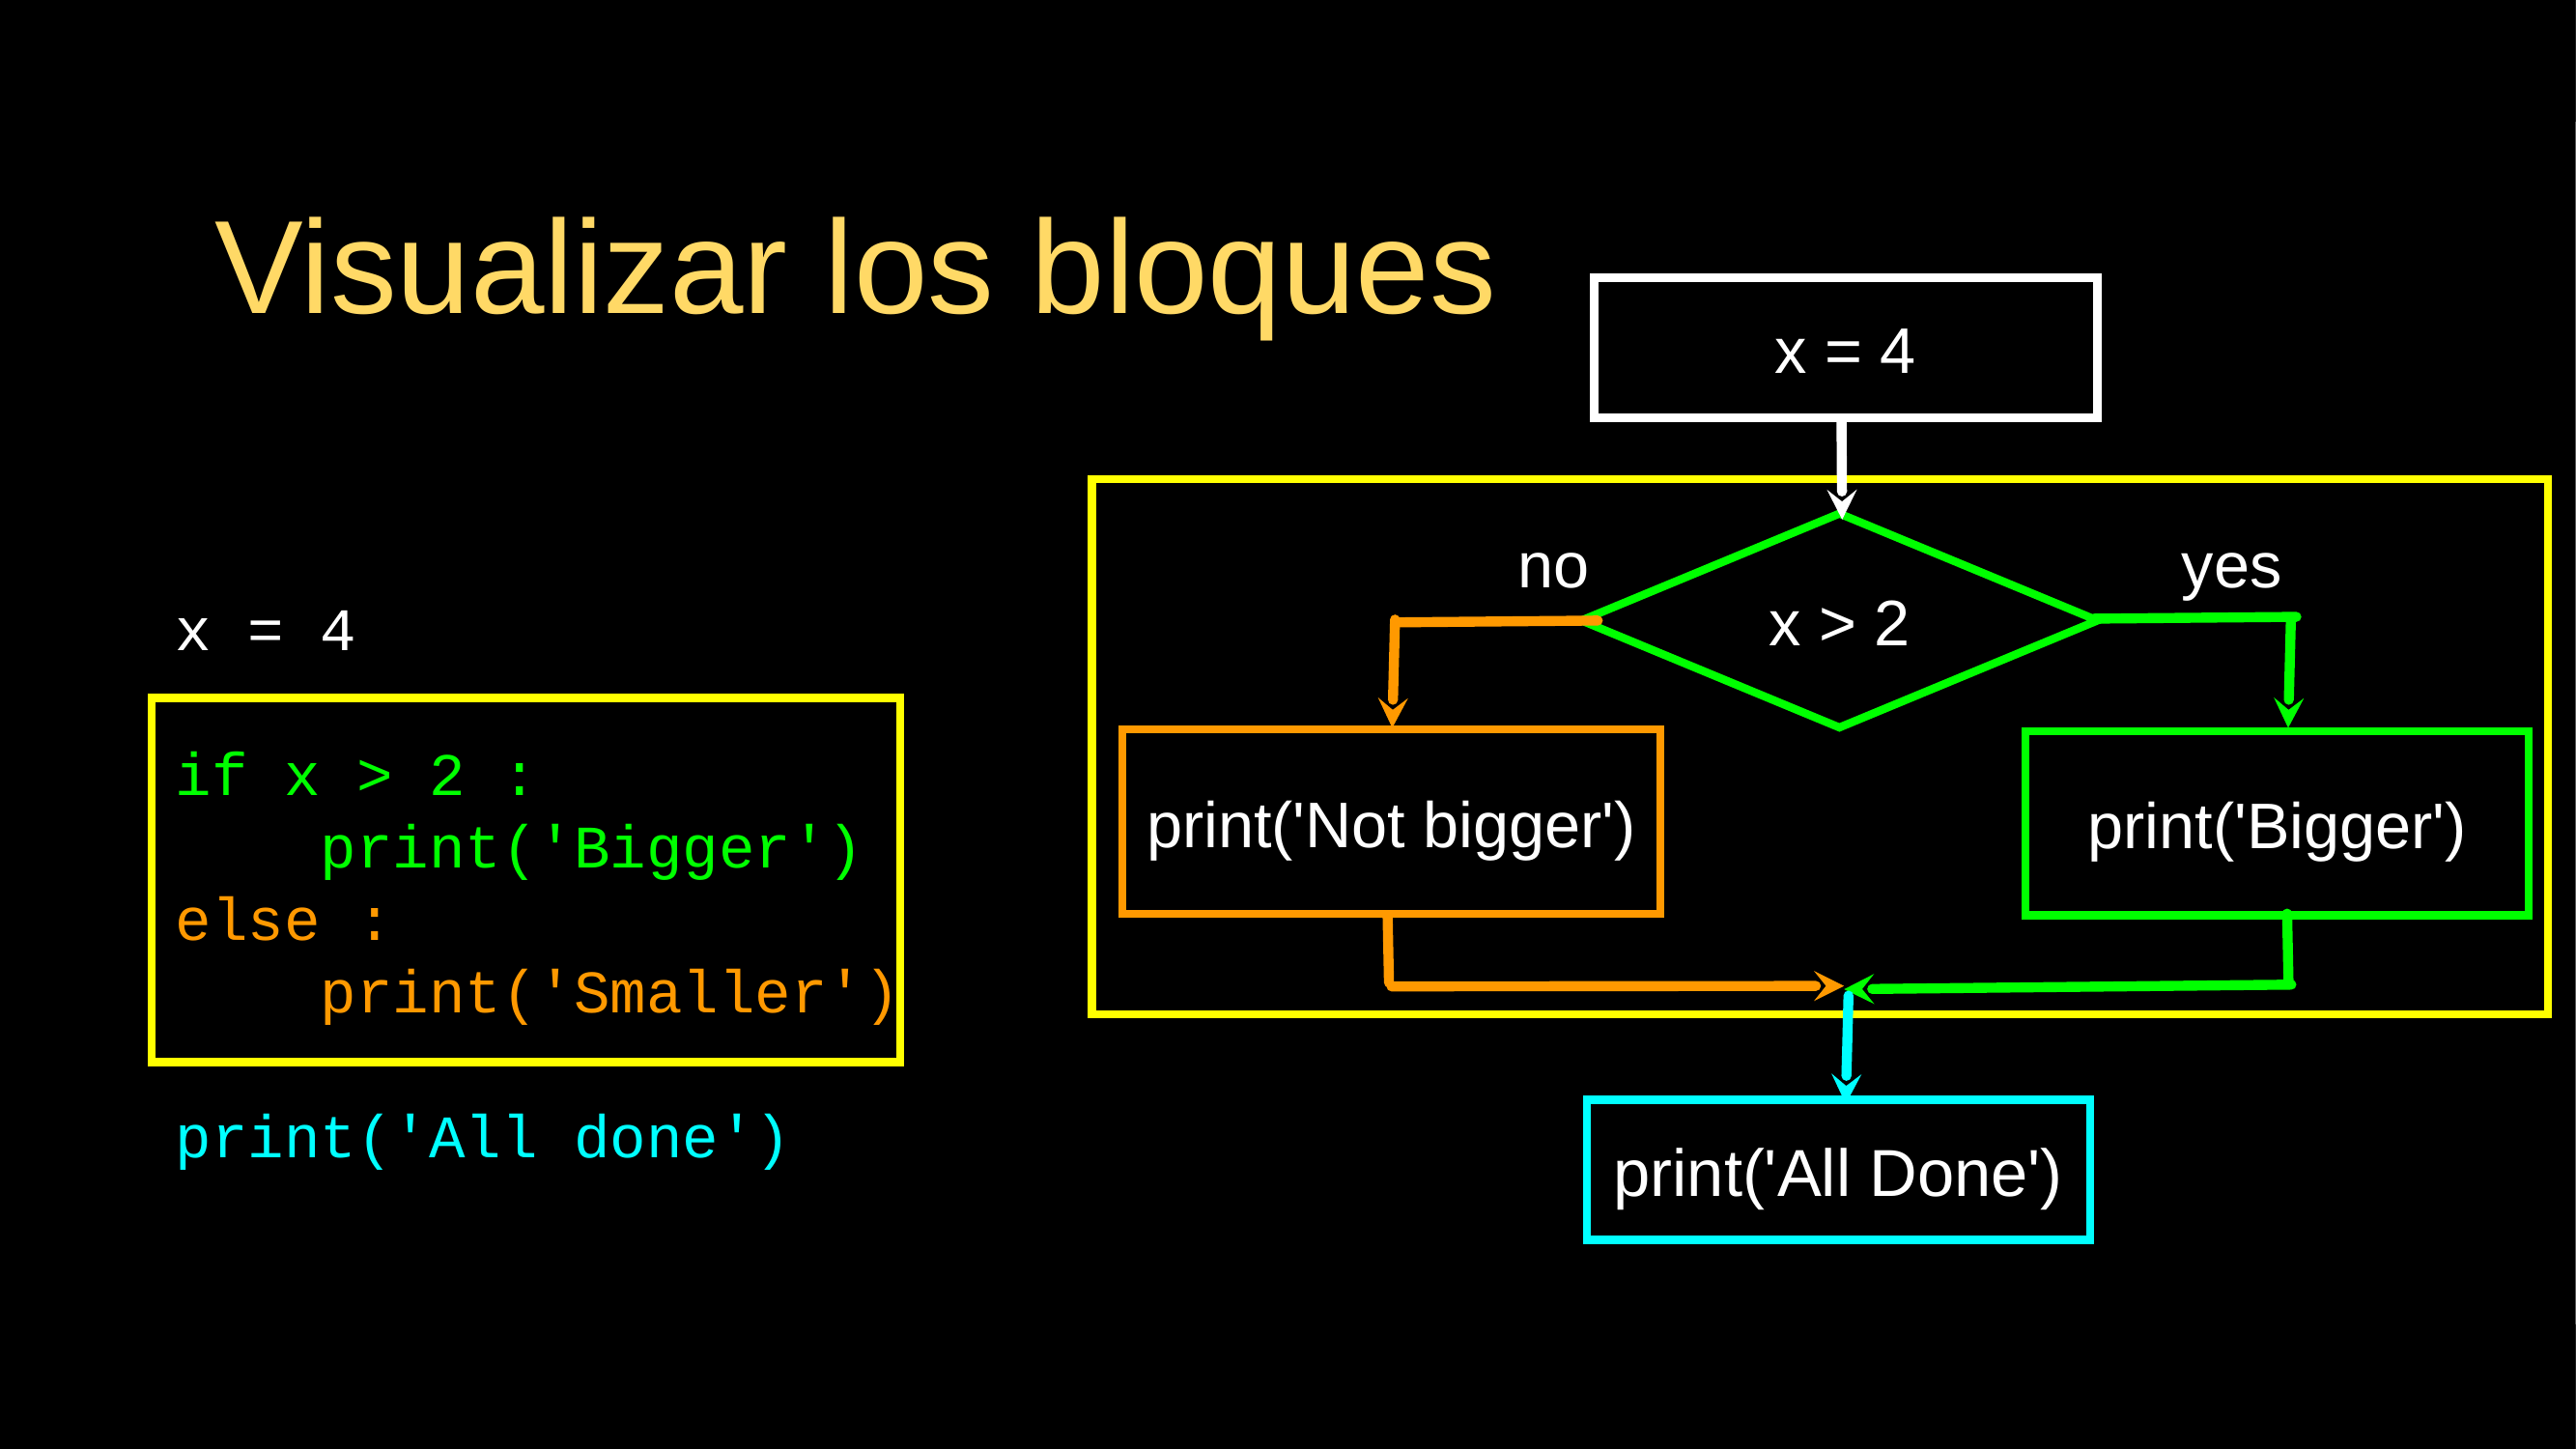

# Visualizar los bloques
x = 4
x > 2
no
yes
x = 4
if x > 2 :
 print('Bigger')
else :
 print('Smaller')
print('All done')
print('Not bigger')
print('Bigger')
print('All Done')